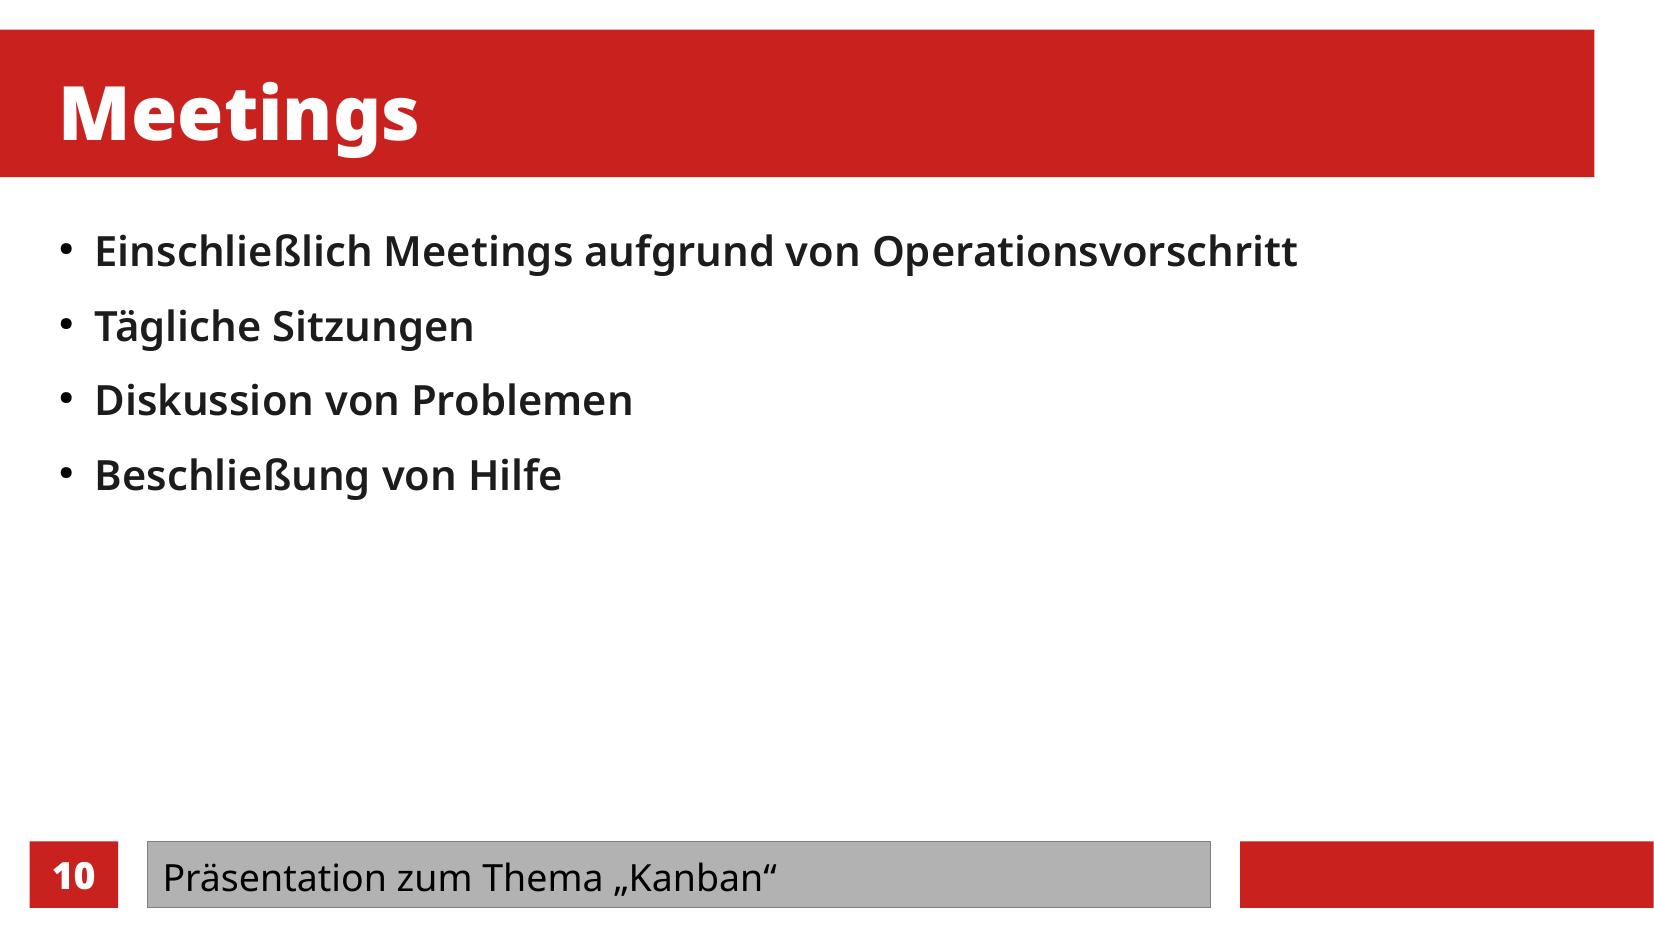

# Meetings
Einschließlich Meetings aufgrund von Operationsvorschritt
Tägliche Sitzungen
Diskussion von Problemen
Beschließung von Hilfe
10
Präsentation zum Thema „Kanban“